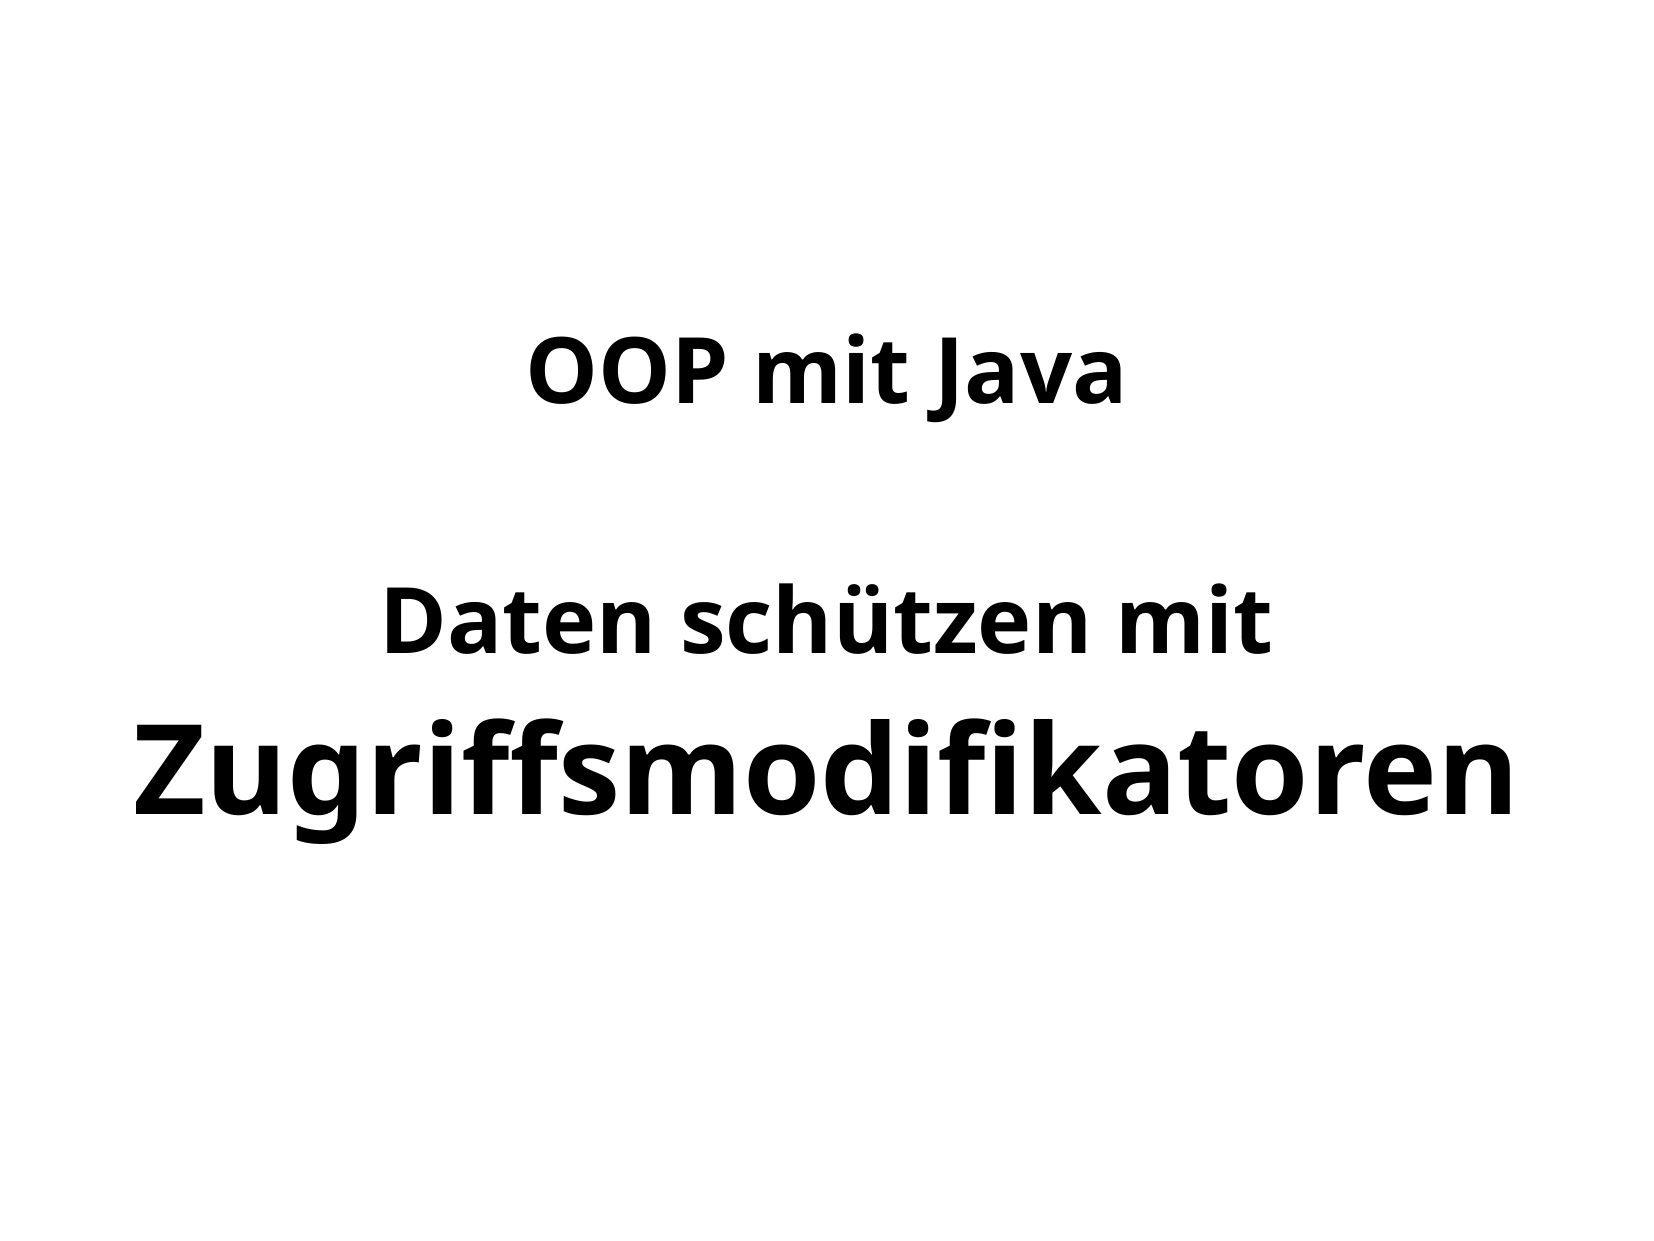

# OOP mit Java
Daten schützen mit
Zugriffsmodifikatoren